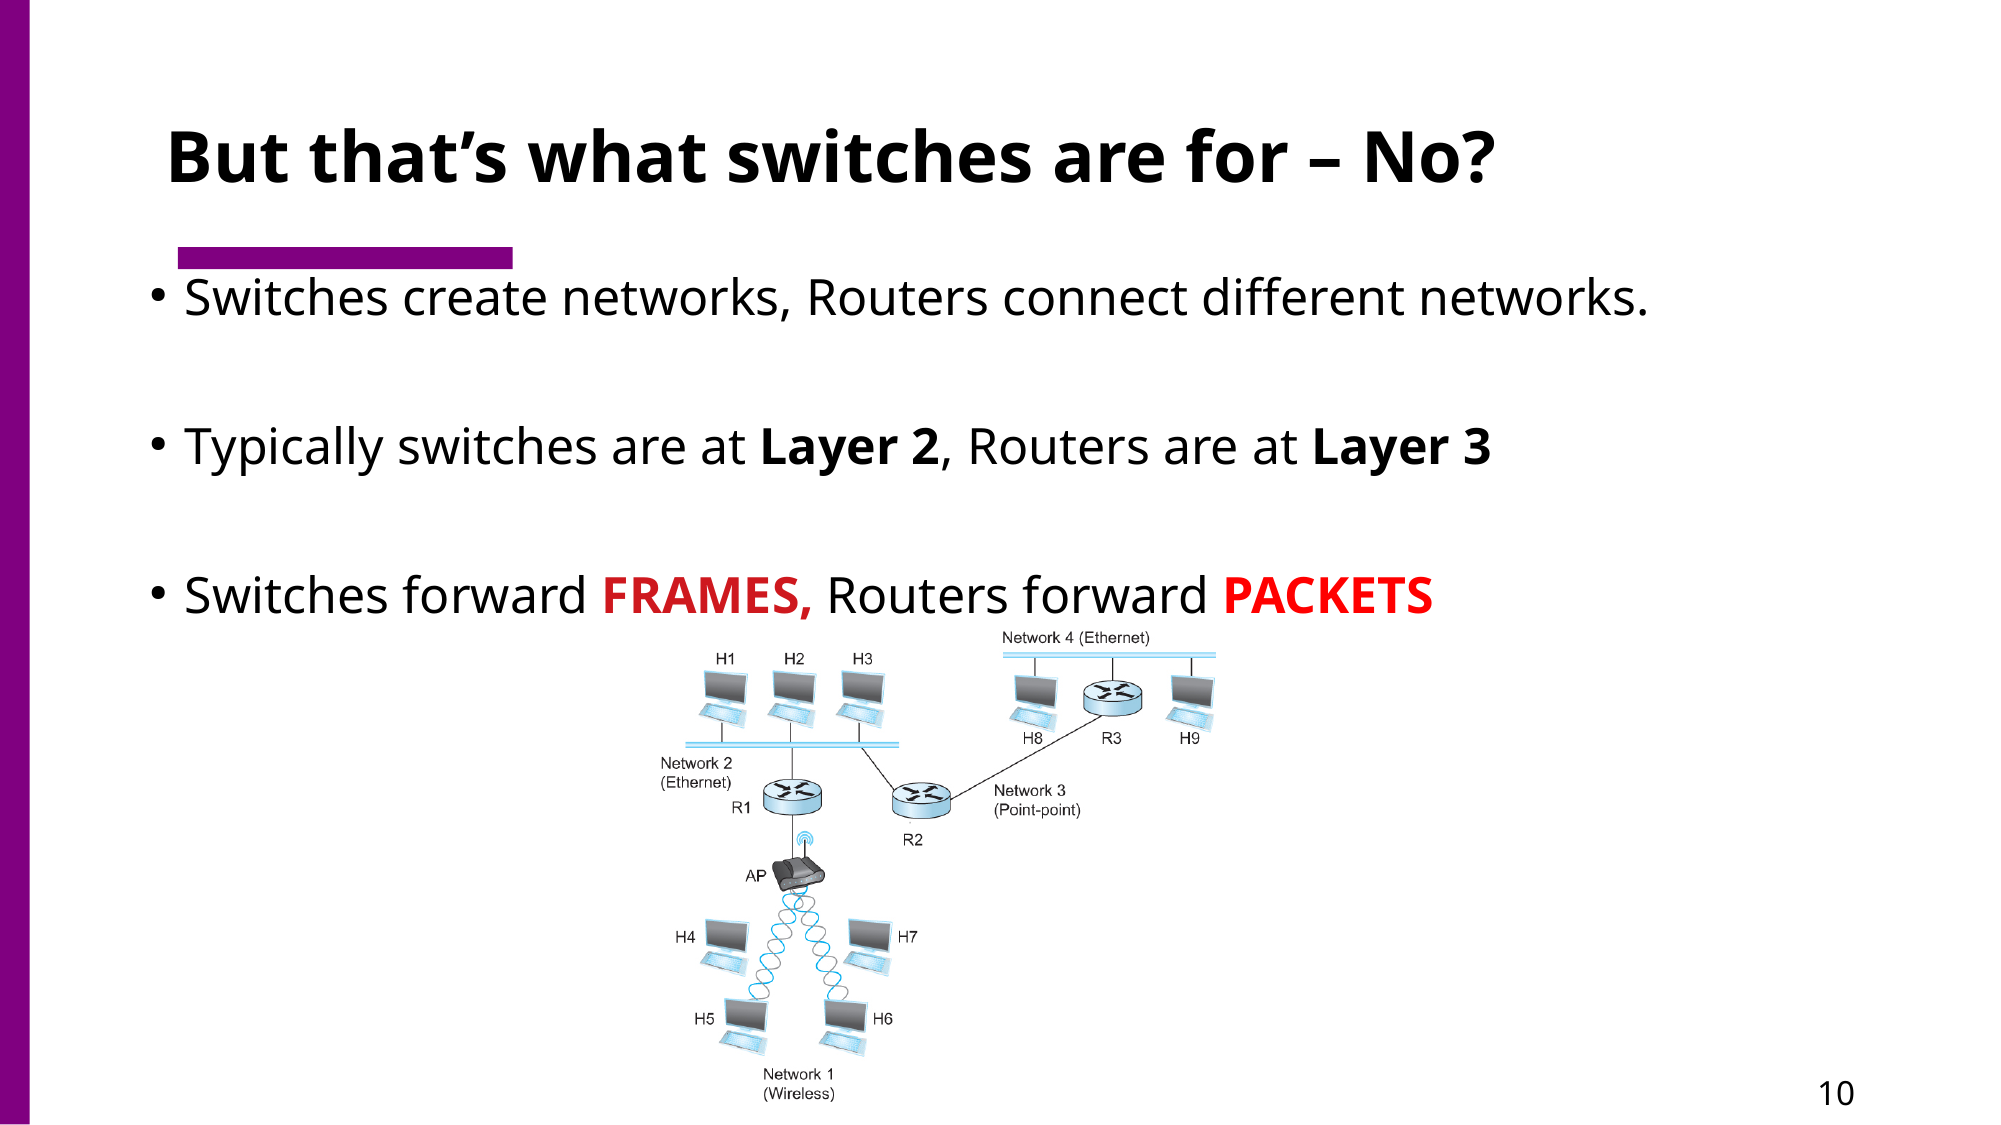

But that’s what switches are for – No?
Switches create networks, Routers connect different networks.
Typically switches are at Layer 2, Routers are at Layer 3
Switches forward FRAMES, Routers forward PACKETS